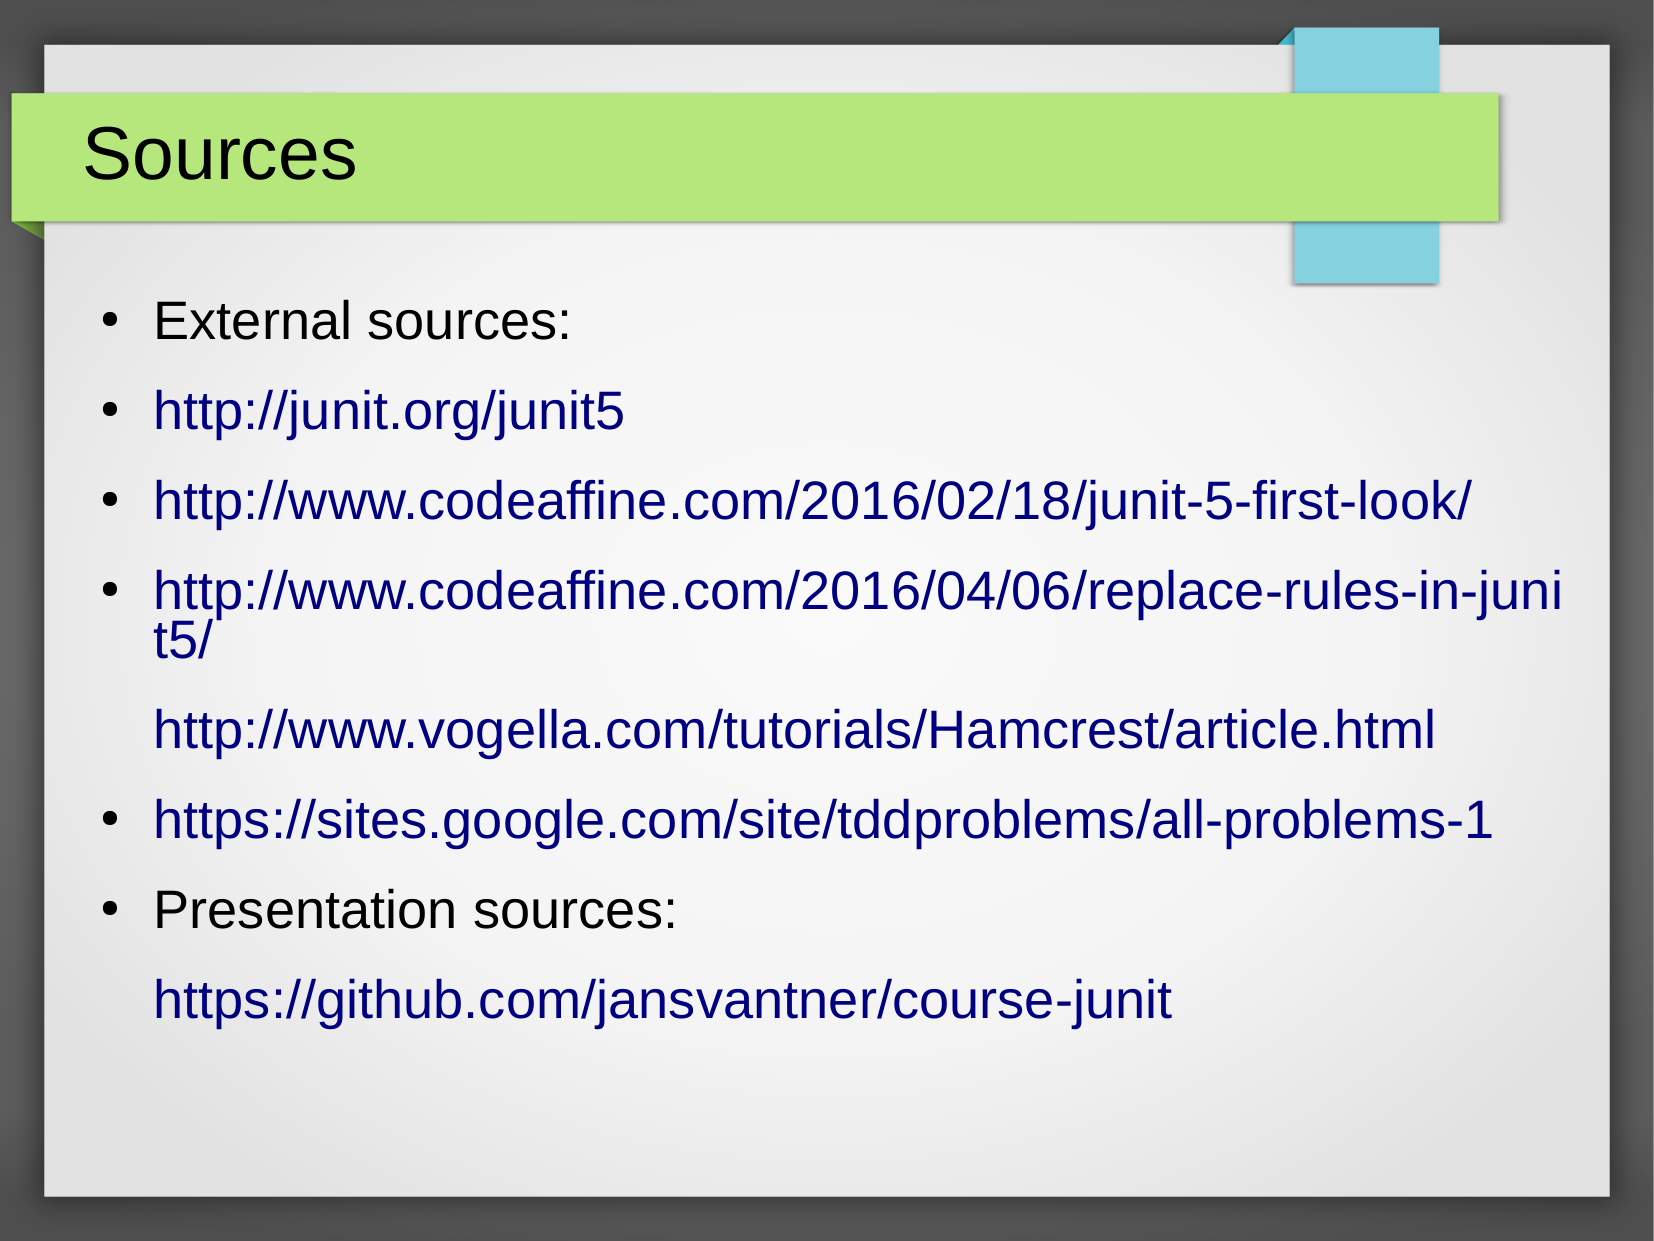

# Sources
External sources:
http://junit.org/junit5
http://www.codeaffine.com/2016/02/18/junit-5-first-look/
http://www.codeaffine.com/2016/04/06/replace-rules-in-junit5/
http://www.vogella.com/tutorials/Hamcrest/article.html
https://sites.google.com/site/tddproblems/all-problems-1
Presentation sources:
https://github.com/jansvantner/course-junit